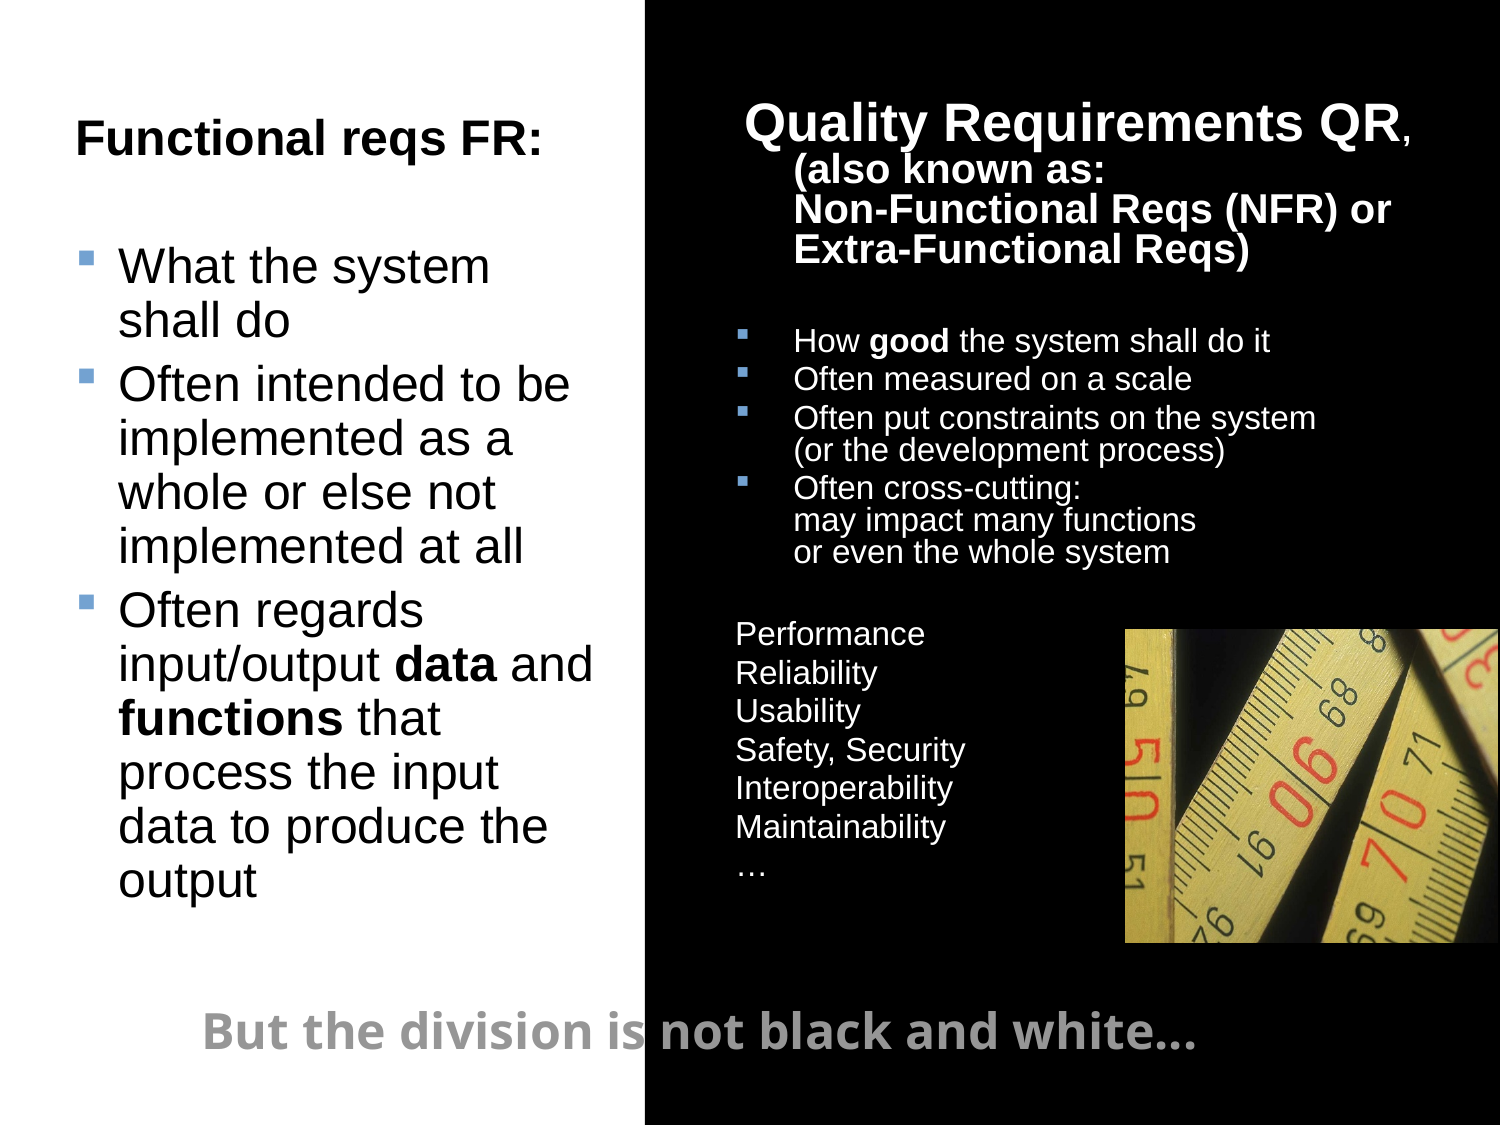

Quality Requirements QR,
(also known as:
Non-Functional Reqs (NFR) or Extra-Functional Reqs)
How good the system shall do it
Often measured on a scale
Often put constraints on the system
(or the development process)
Often cross-cutting:
may impact many functions
or even the whole system
Performance
Reliability
Usability
Safety, Security
Interoperability
Maintainability
…
# Functional reqs FR:
What the system shall do
Often intended to be implemented as a whole or else not implemented at all
Often regards input/output data and functions that process the input data to produce the output
But the division is not black and white...